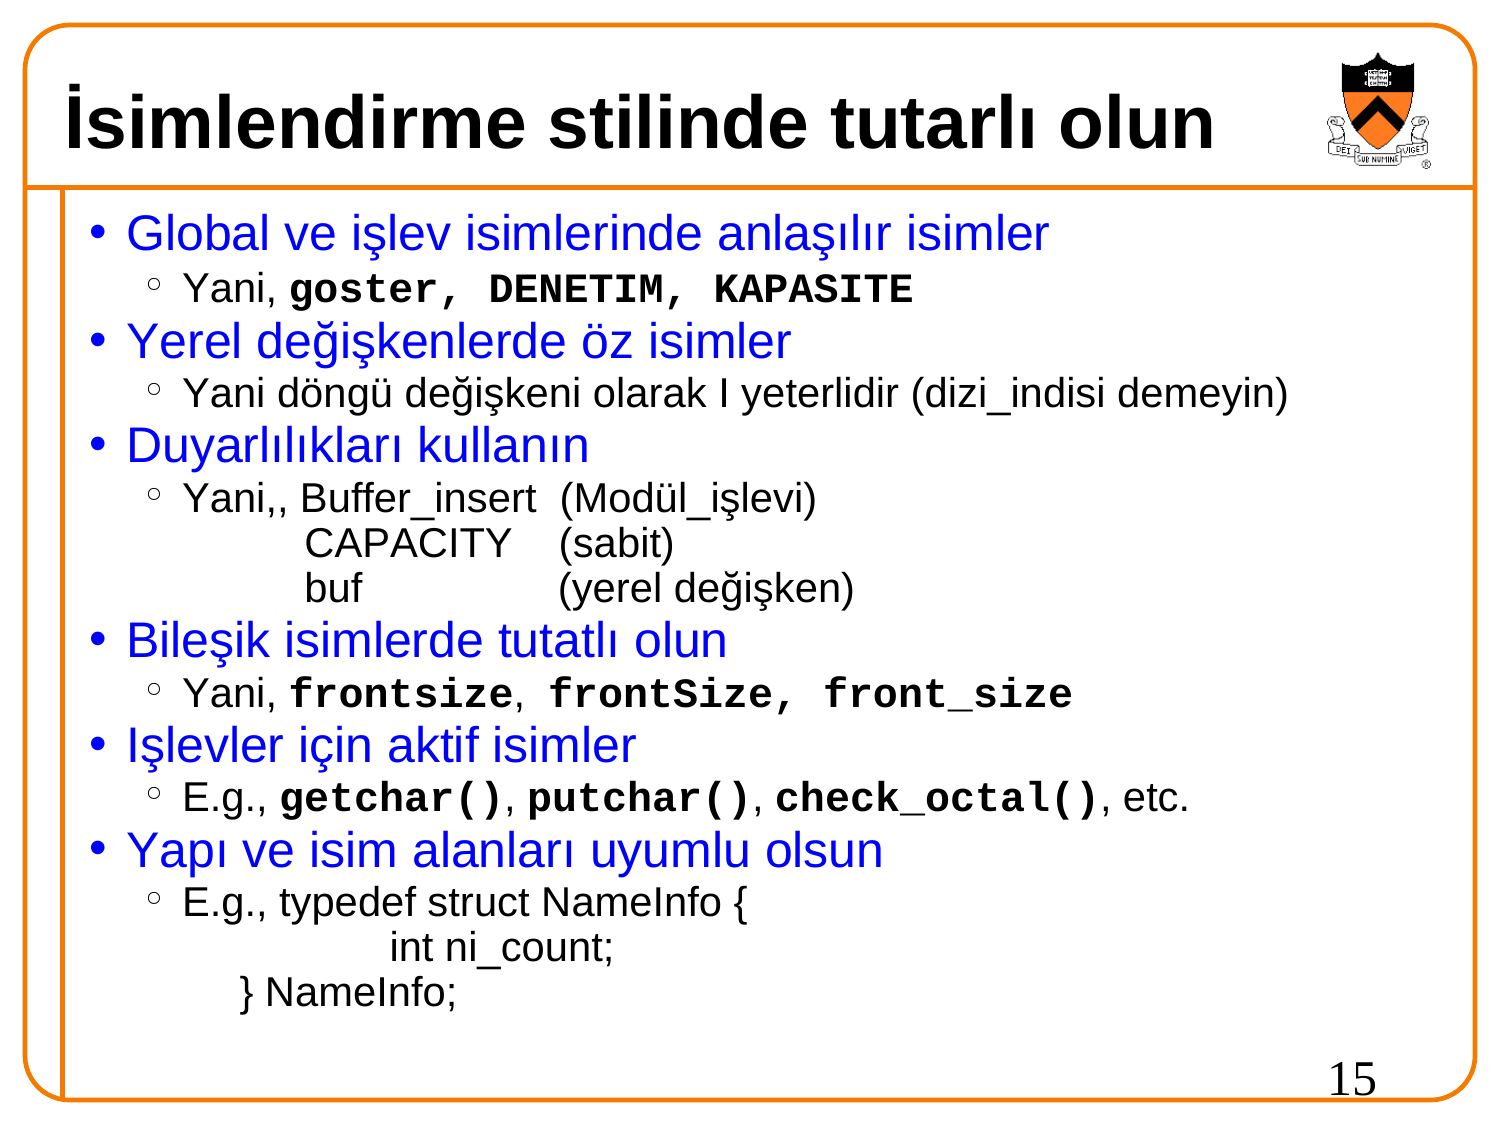

# İsimlendirme stilinde tutarlı olun
Global ve işlev isimlerinde anlaşılır isimler
Yani, goster, DENETIM, KAPASITE
Yerel değişkenlerde öz isimler
Yani döngü değişkeni olarak I yeterlidir (dizi_indisi demeyin)
Duyarlılıkları kullanın
Yani,, Buffer_insert (Modül_işlevi)
 CAPACITY (sabit)
 buf (yerel değişken)
Bileşik isimlerde tutatlı olun
Yani, frontsize, frontSize, front_size
Işlevler için aktif isimler
E.g., getchar(), putchar(), check_octal(), etc.
Yapı ve isim alanları uyumlu olsun
E.g., typedef struct NameInfo {
		int ni_count;
	} NameInfo;
15